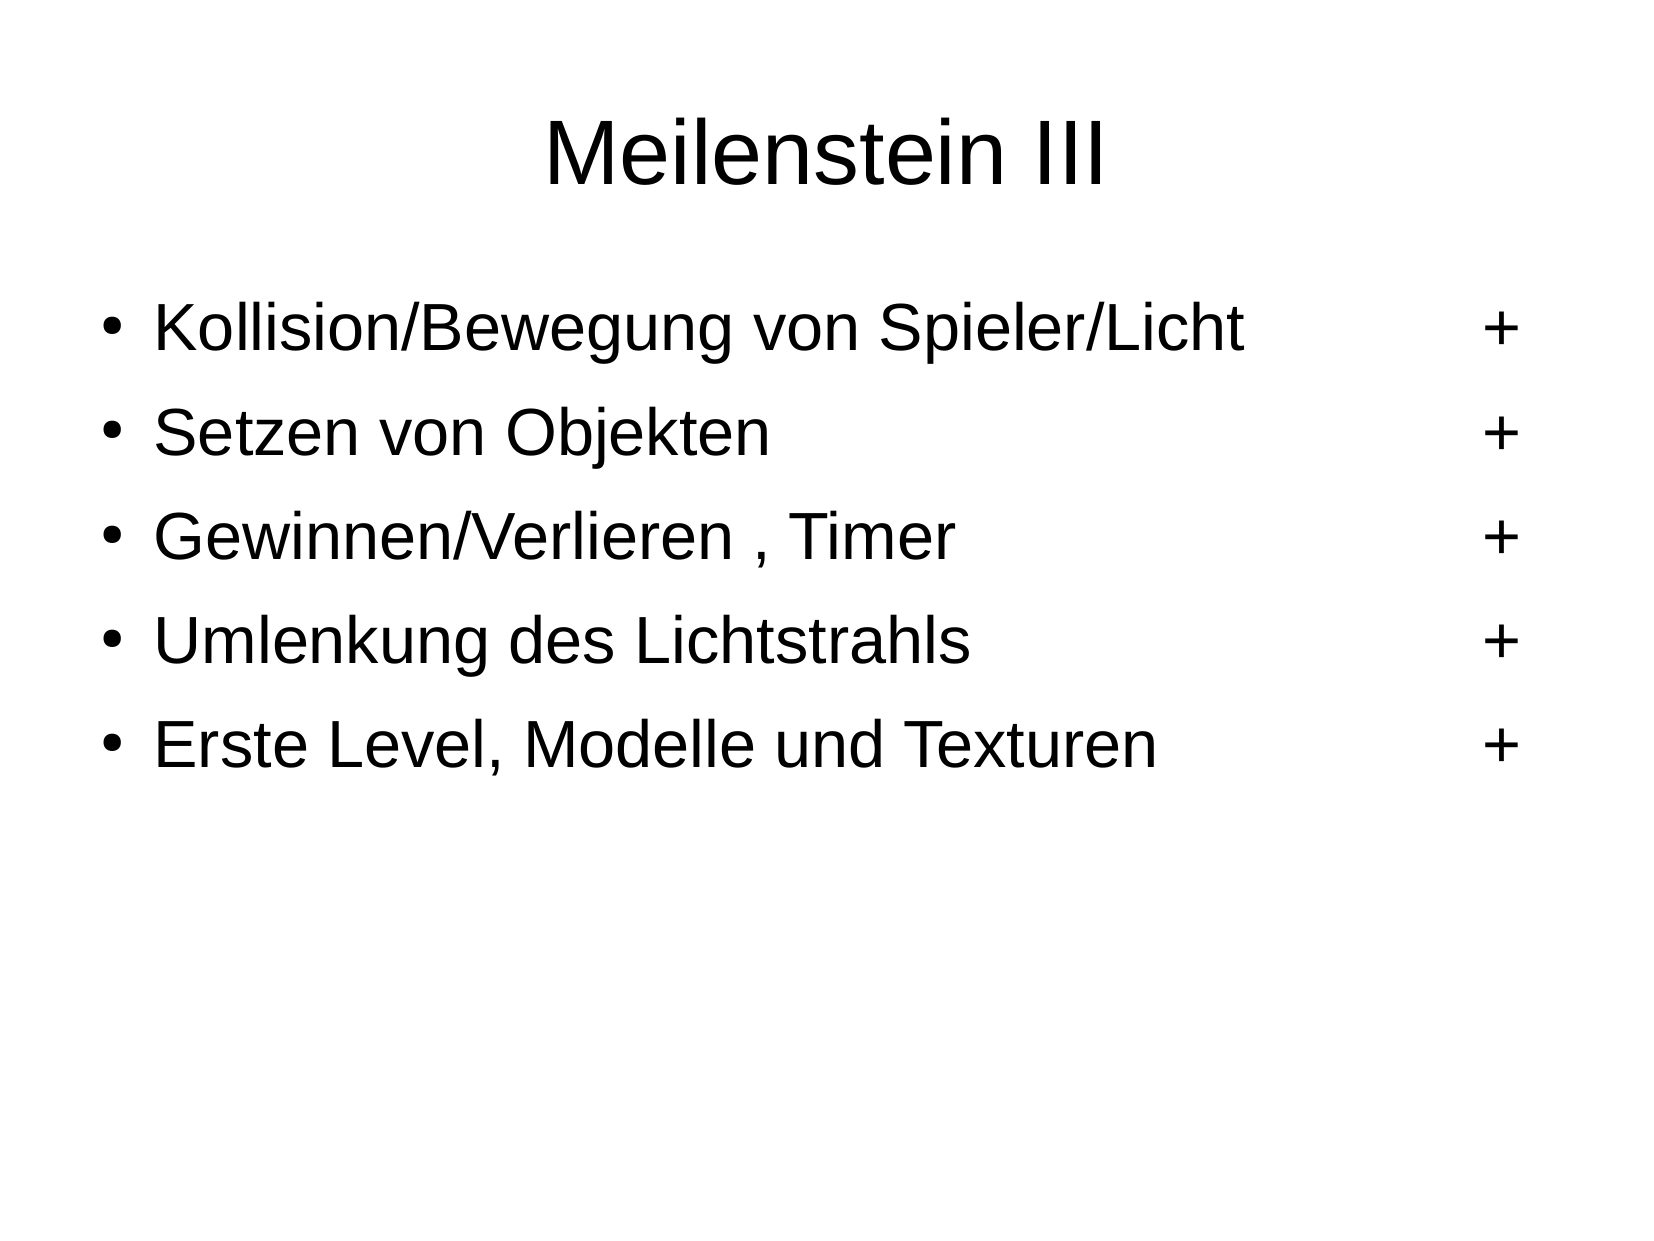

# Meilenstein III
Kollision/Bewegung von Spieler/Licht				+
Setzen von Objekten										+
Gewinnen/Verlieren , Timer								+
Umlenkung des Lichtstrahls							+
Erste Level, Modelle und Texturen					+